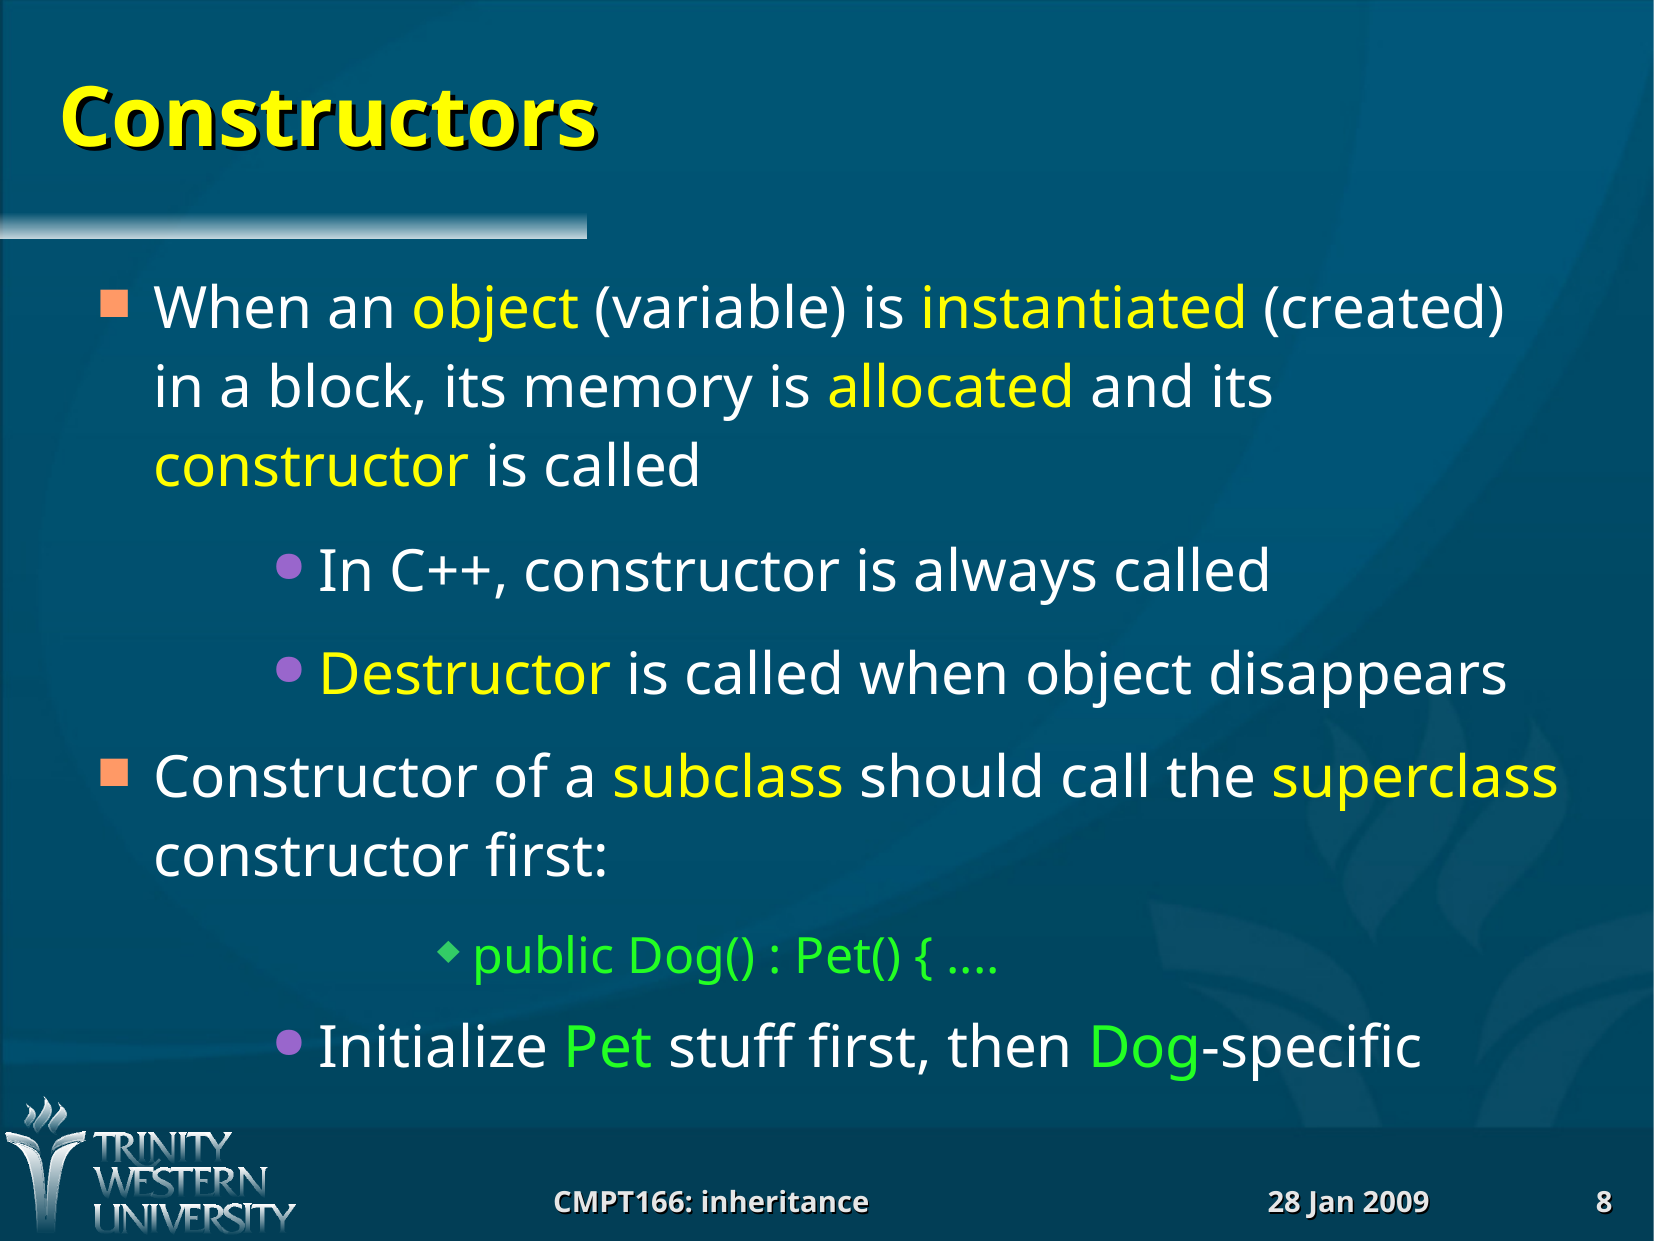

# Constructors
When an object (variable) is instantiated (created) in a block, its memory is allocated and its constructor is called
In C++, constructor is always called
Destructor is called when object disappears
Constructor of a subclass should call the superclass constructor first:
public Dog() : Pet() { ....
Initialize Pet stuff first, then Dog-specific
CMPT166: inheritance
28 Jan 2009
8